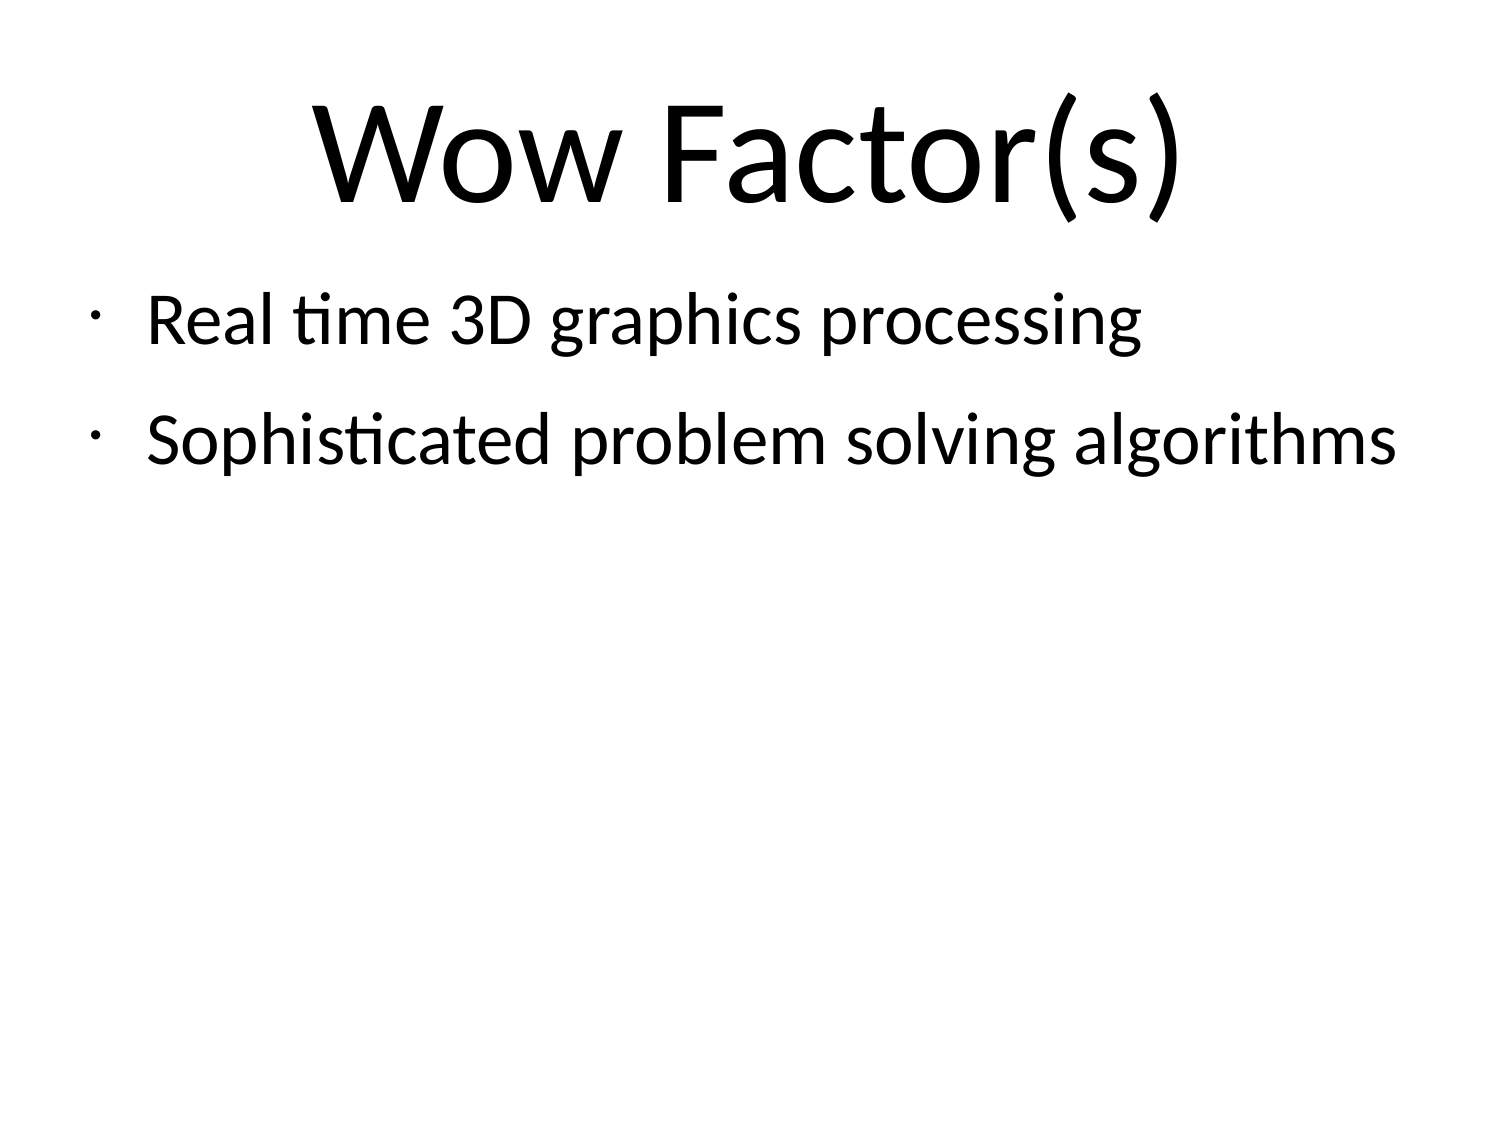

# Wow Factor(s)
Real time 3D graphics processing
Sophisticated problem solving algorithms